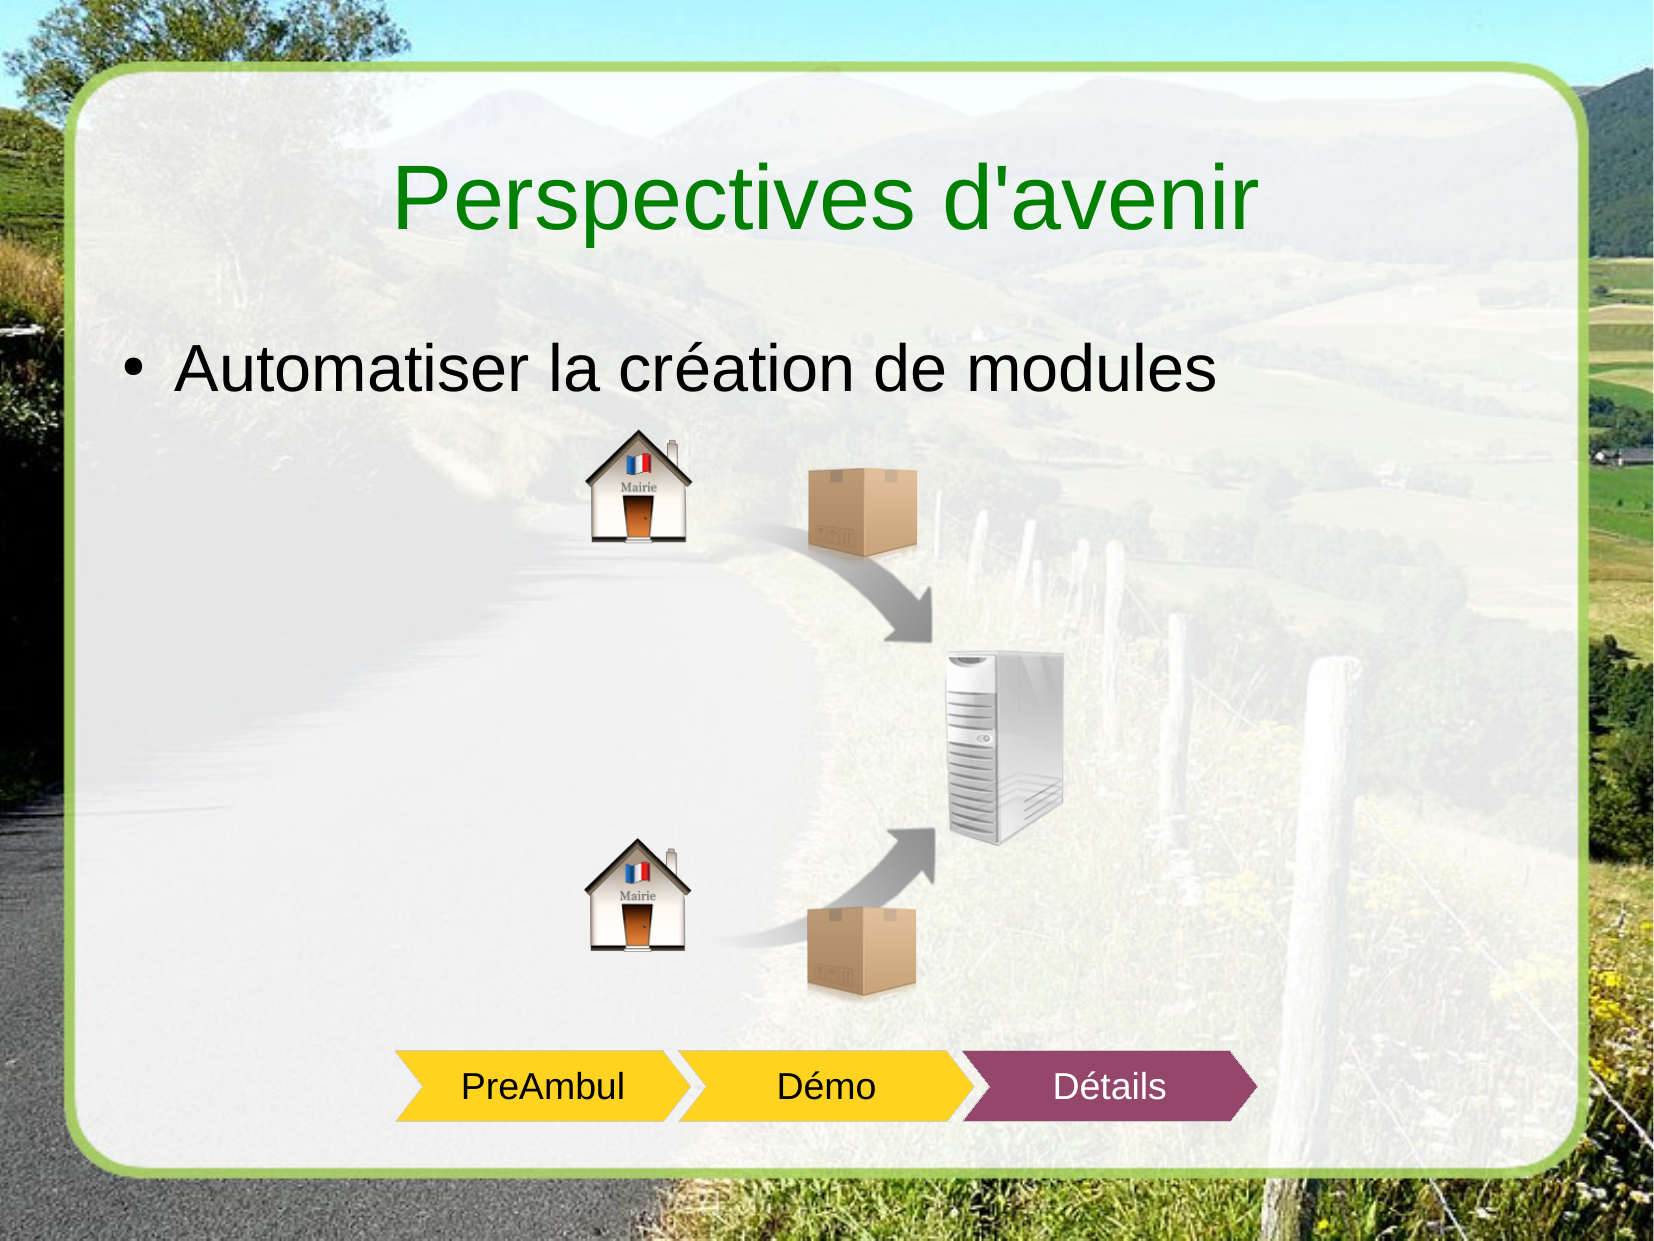

# Perspectives d'avenir
Automatiser la création de modules
PreAmbul
Démo
Détails